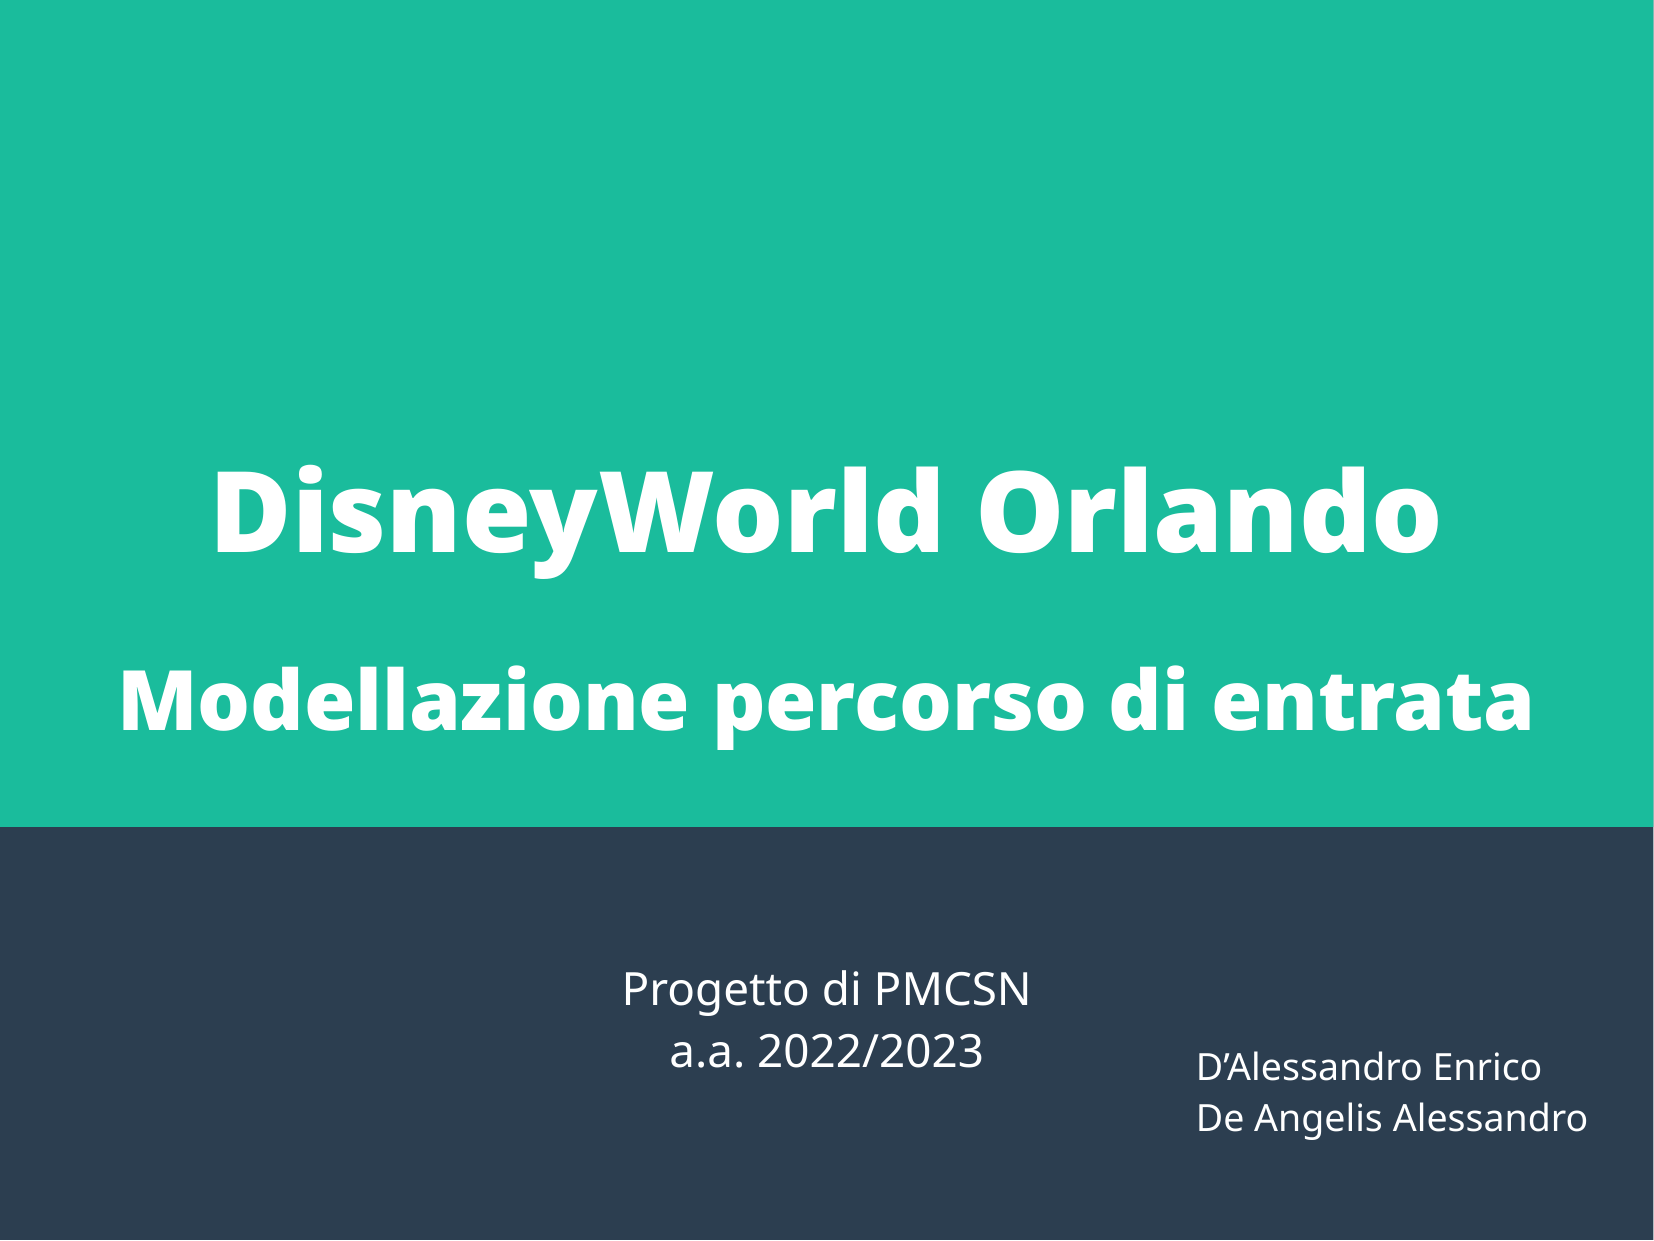

# DisneyWorld Orlando Modellazione percorso di entrata
Progetto di PMCSN
a.a. 2022/2023
D’Alessandro Enrico
De Angelis Alessandro